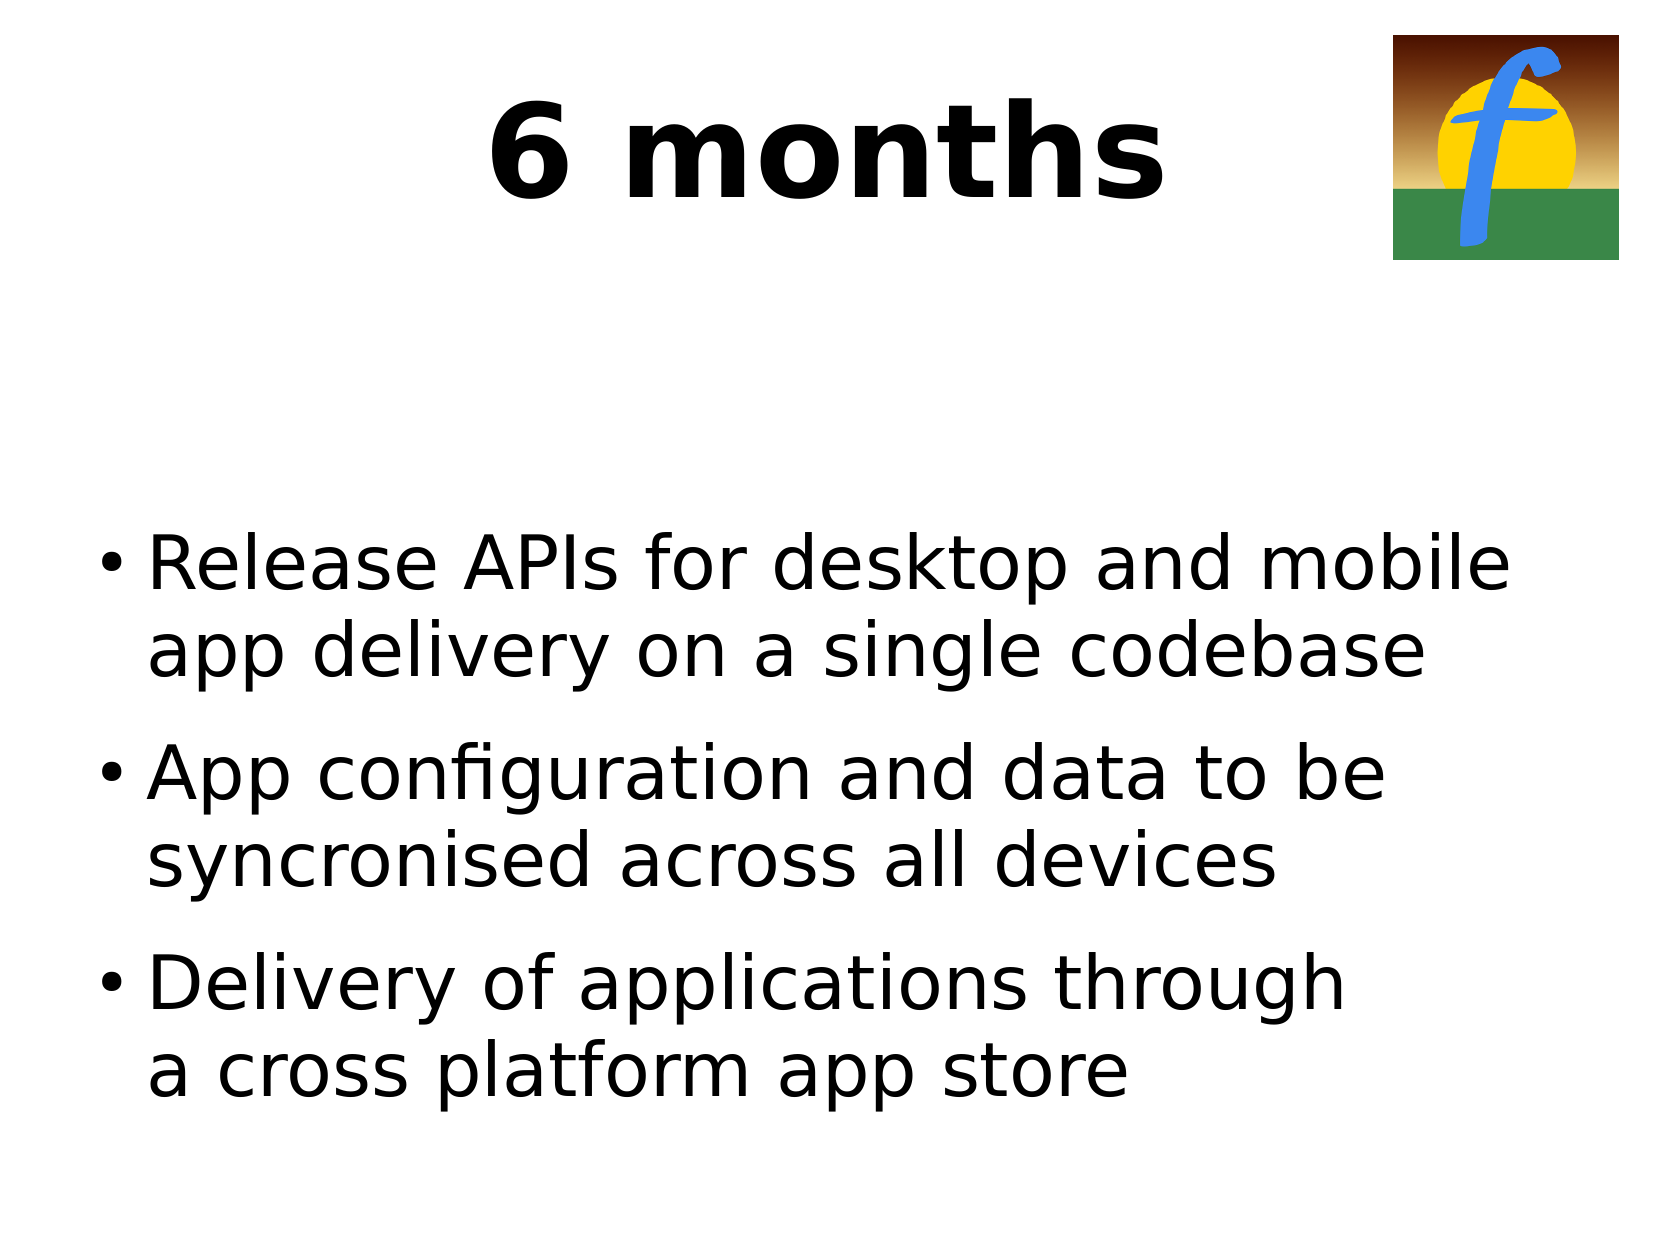

# 6 months
Release APIs for desktop and mobile app delivery on a single codebase
App configuration and data to be syncronised across all devices
Delivery of applications through
a cross platform app store